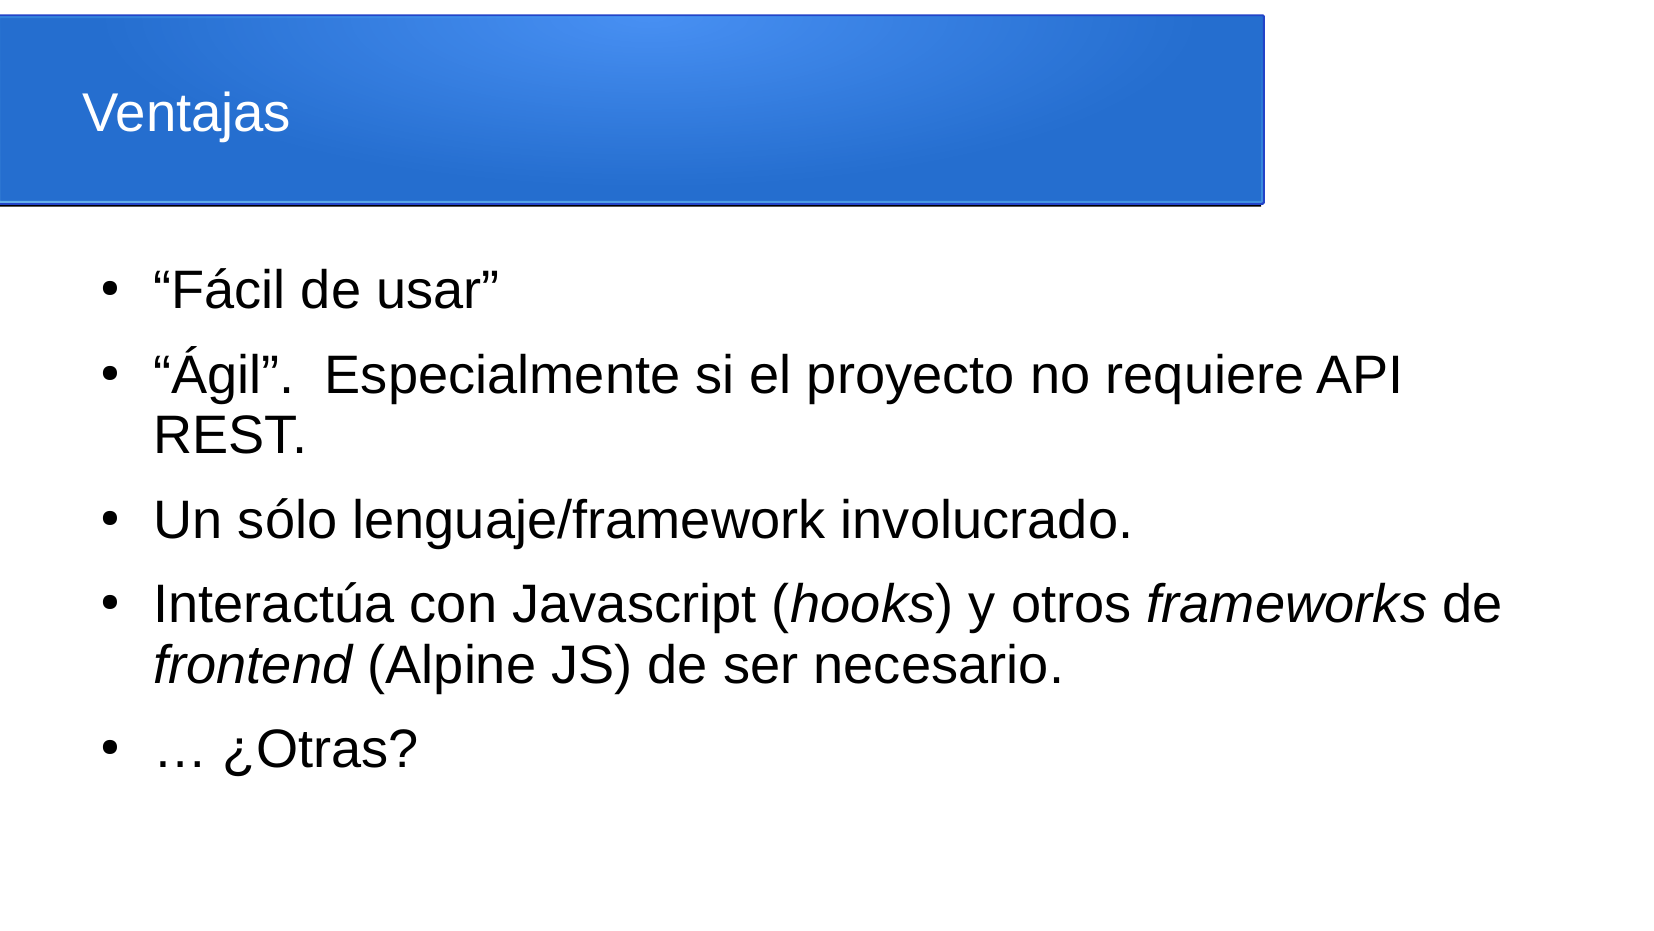

# Ventajas
“Fácil de usar”
“Ágil”. Especialmente si el proyecto no requiere API REST.
Un sólo lenguaje/framework involucrado.
Interactúa con Javascript (hooks) y otros frameworks de frontend (Alpine JS) de ser necesario.
… ¿Otras?